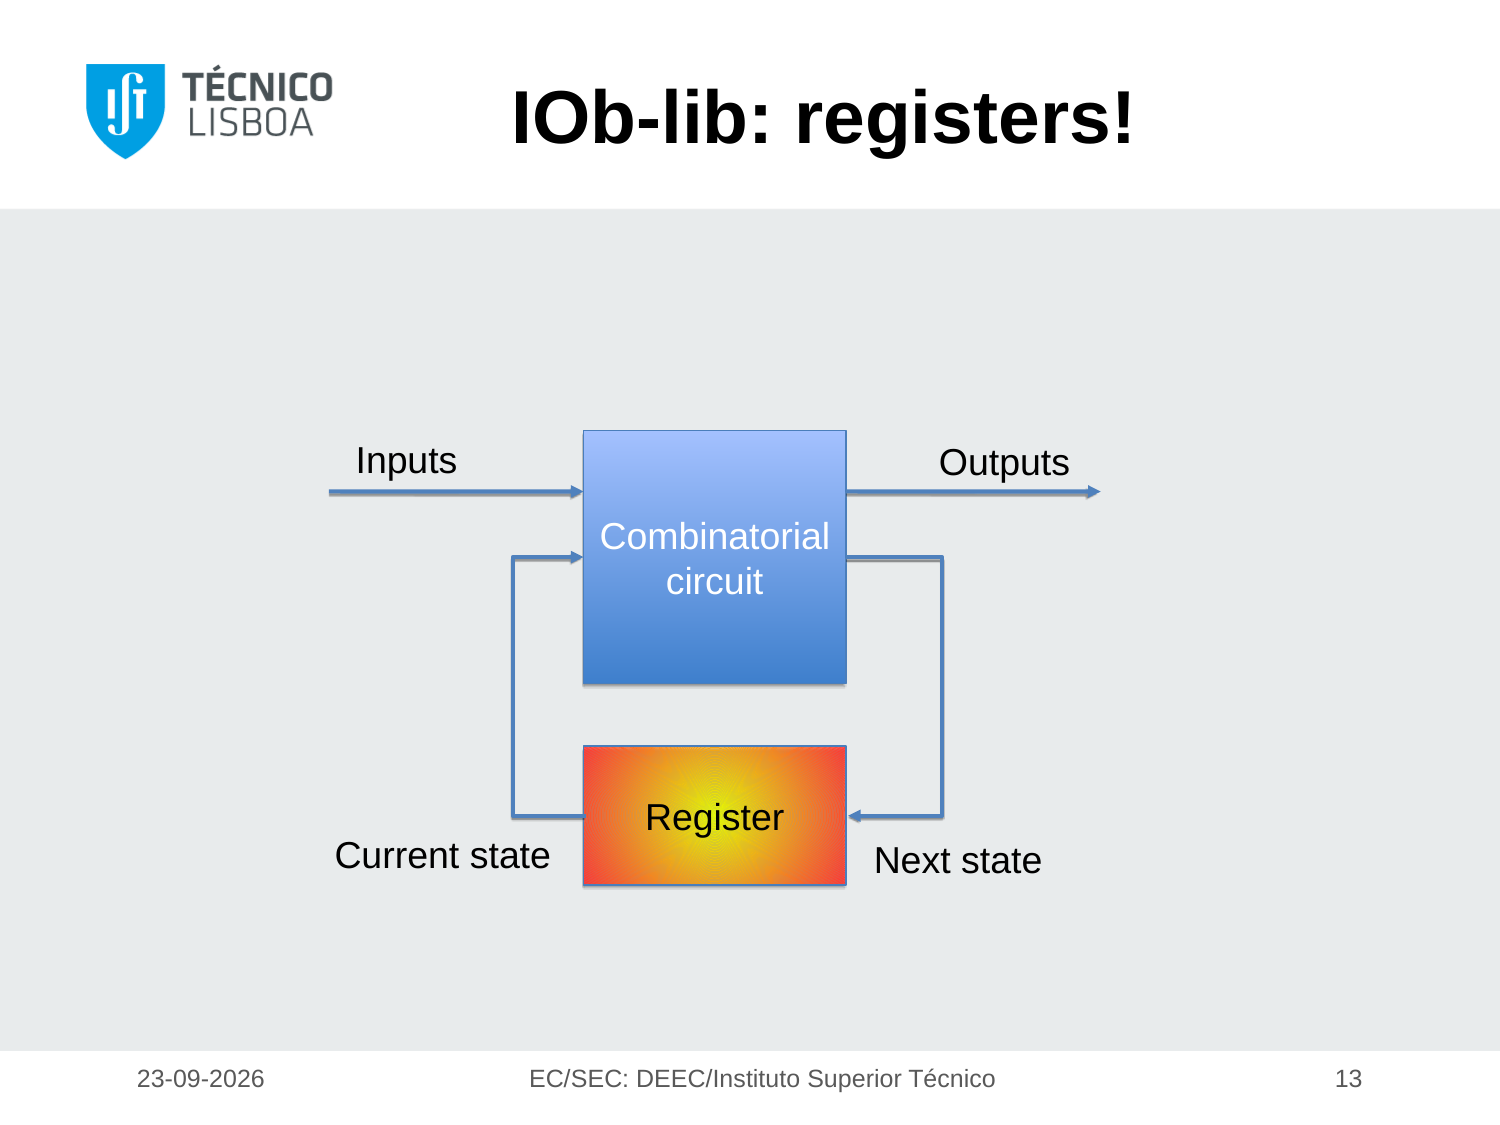

# IOb-lib: registers!
Inputs
Combinatorial circuit
Outputs
Register
Current state
Next state
EC/SEC: DEEC/Instituto Superior Técnico